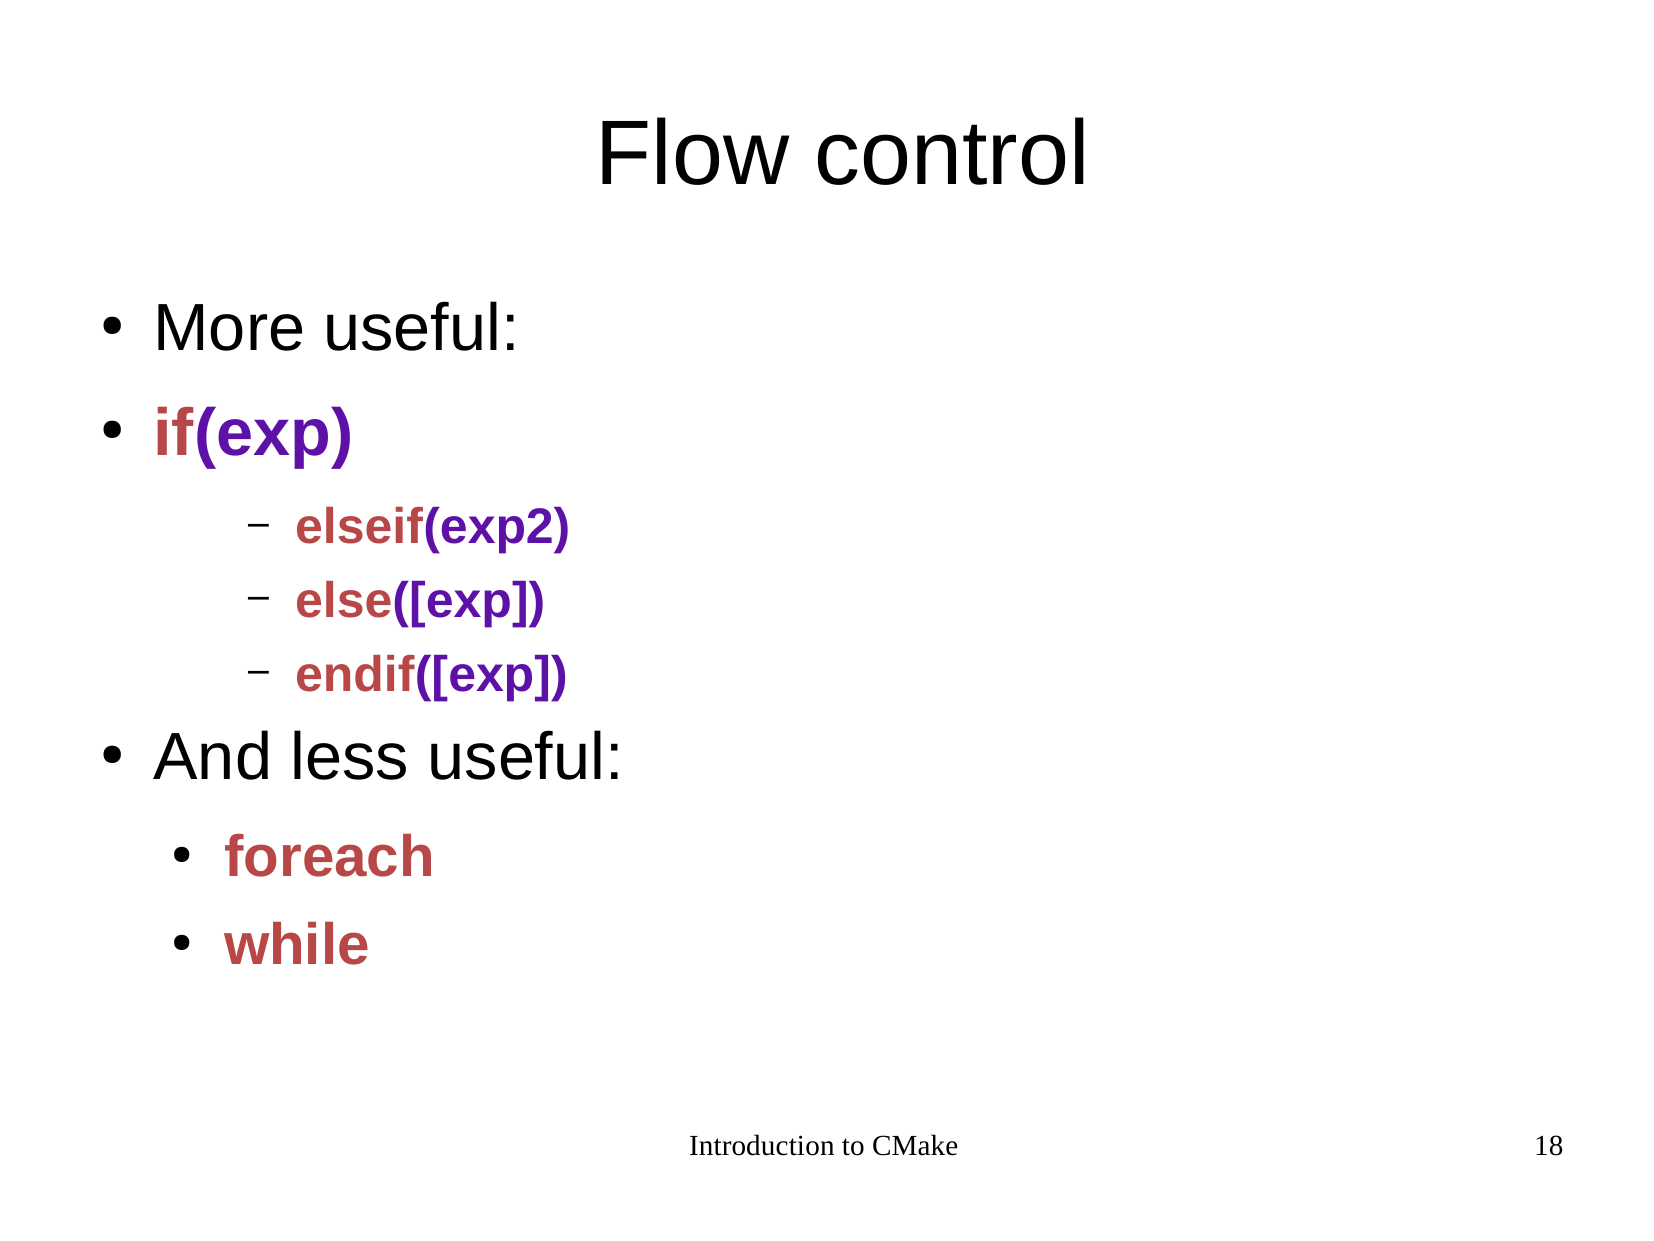

# Flow control
More useful:
if(exp)
elseif(exp2)
else([exp])
endif([exp])
And less useful:
foreach
while
Introduction to CMake
18